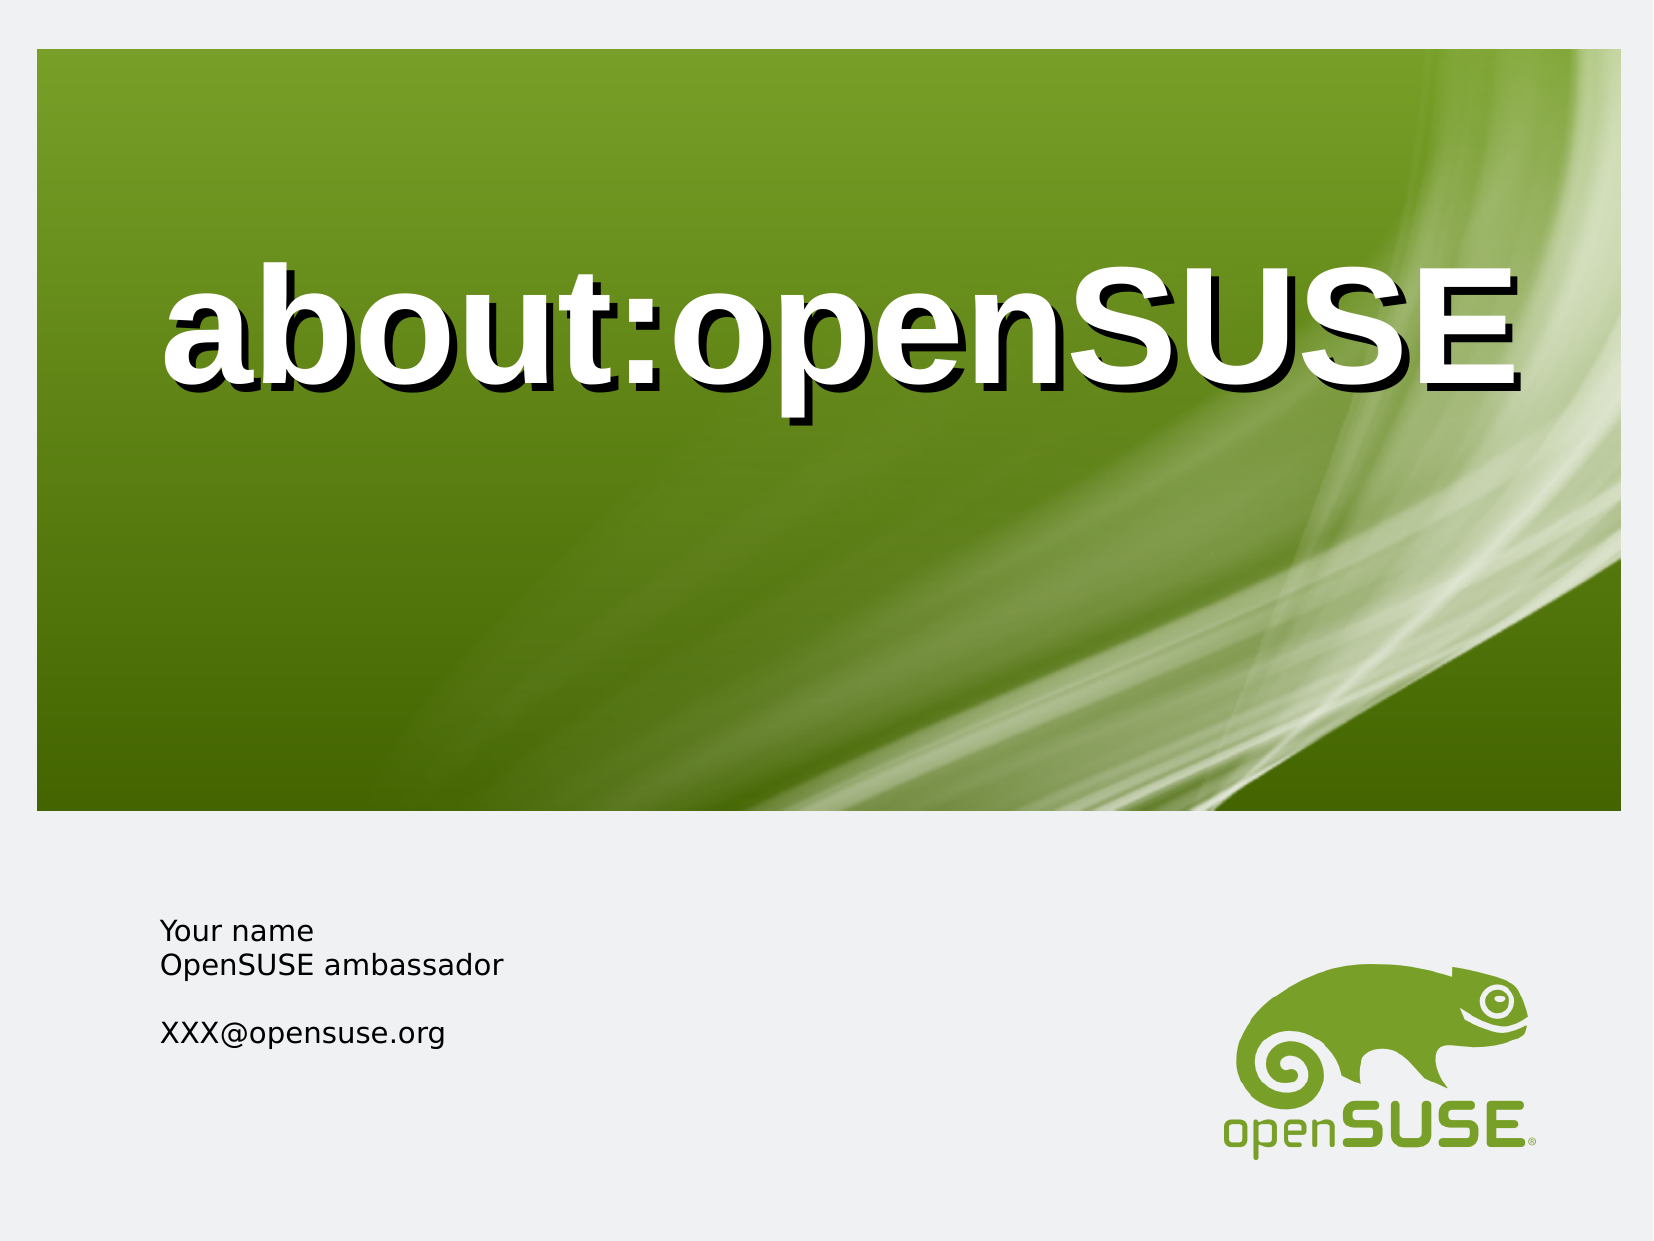

# about:openSUSE
Your name
OpenSUSE ambassador
XXX@opensuse.org